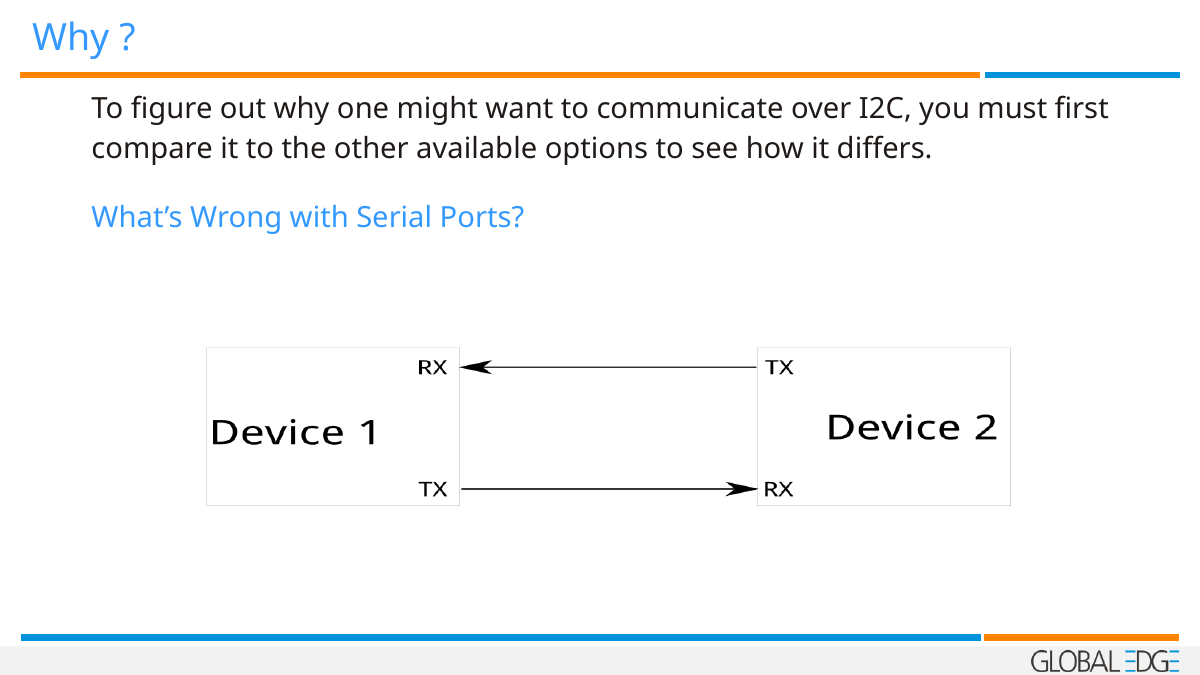

# Why ?
To figure out why one might want to communicate over I2C, you must first compare it to the other available options to see how it differs.
What’s Wrong with Serial Ports?